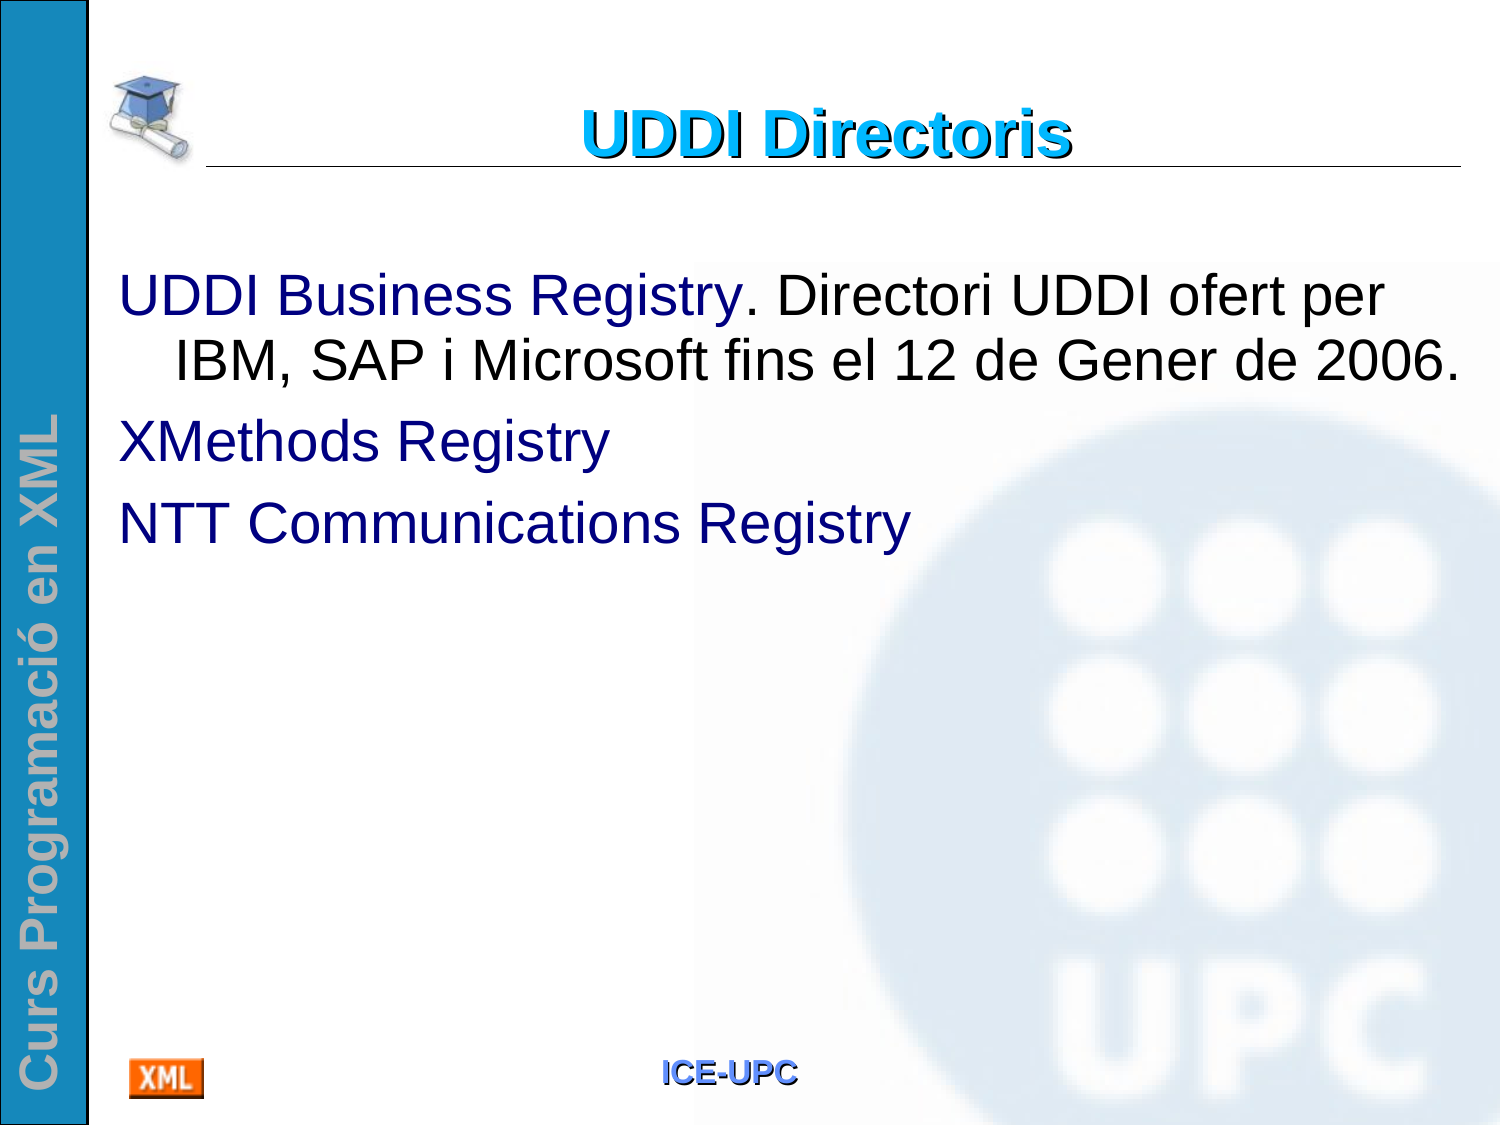

# UDDI Directoris
UDDI Business Registry. Directori UDDI ofert per IBM, SAP i Microsoft fins el 12 de Gener de 2006.
XMethods Registry
NTT Communications Registry